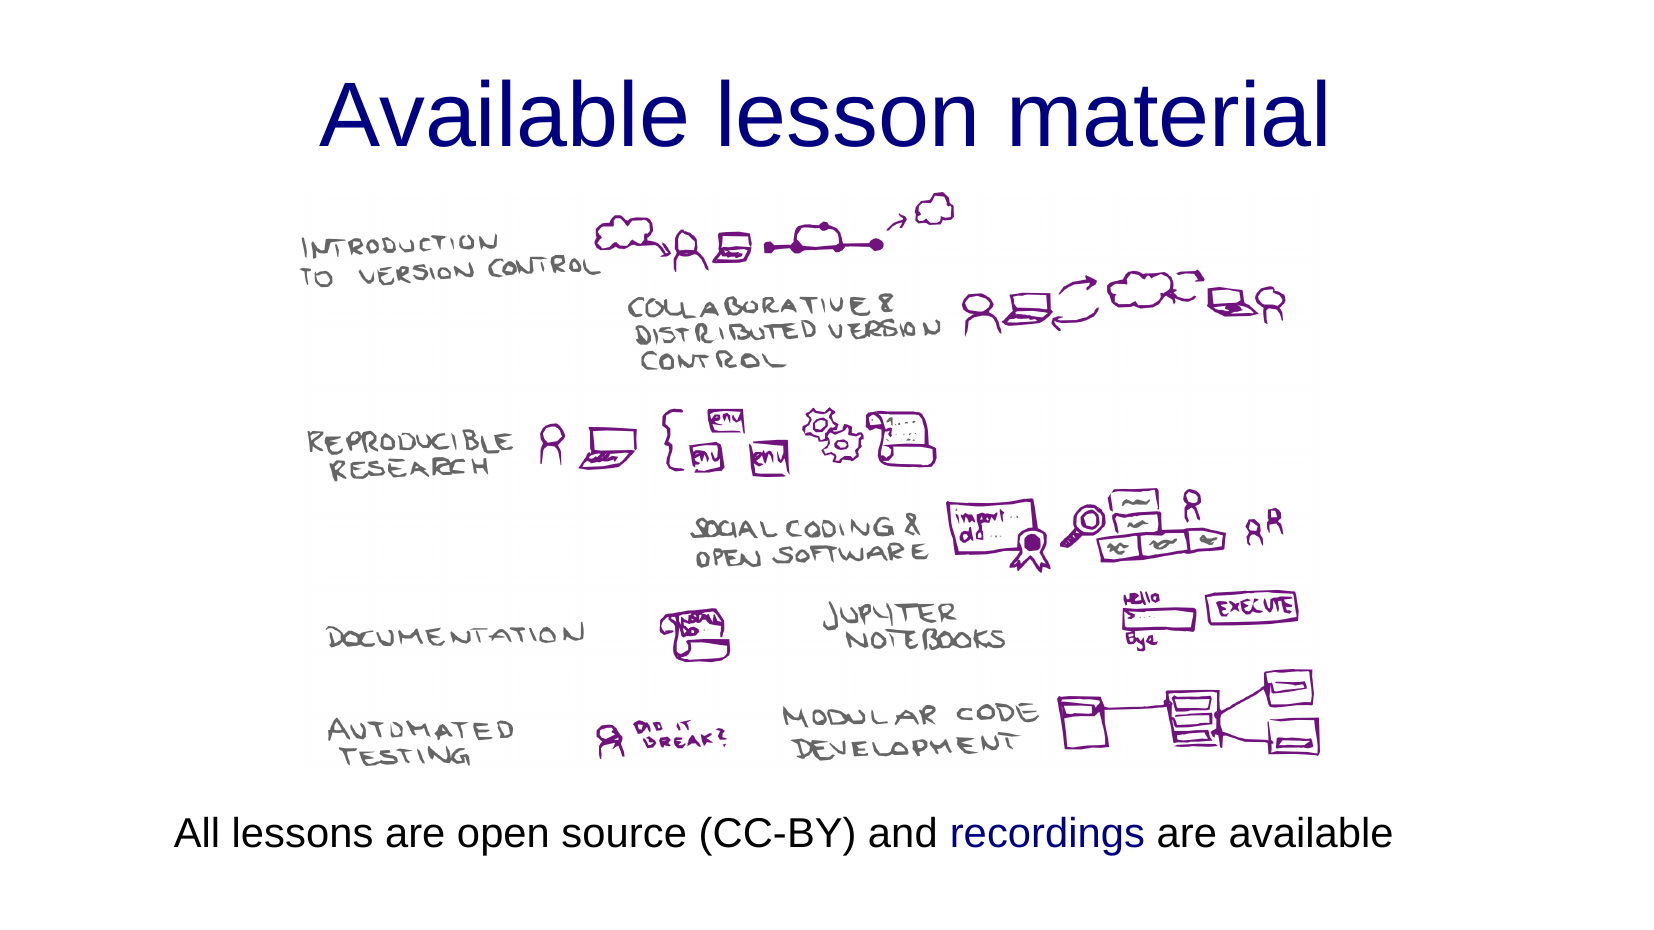

# Available lesson material
All lessons are open source (CC-BY) and recordings are available